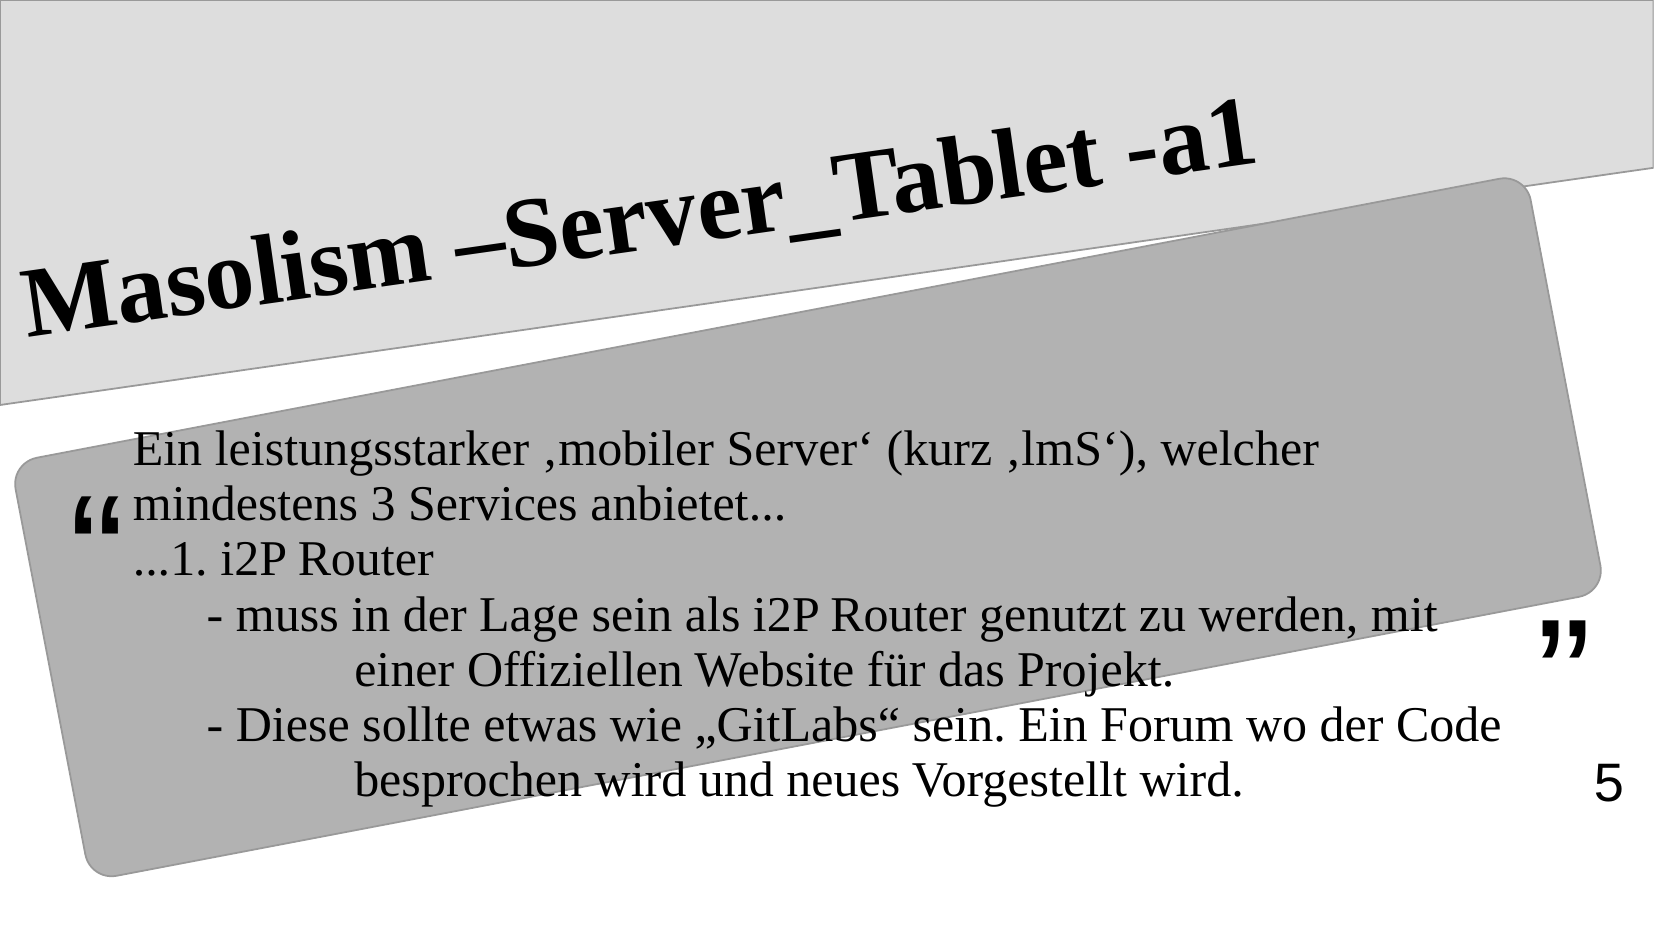

# Masolism –Server_Tablet -a1
Ein leistungsstarker ‚mobiler Server‘ (kurz ‚lmS‘), welcher mindestens 3 Services anbietet...
...1. i2P Router
	- muss in der Lage sein als i2P Router genutzt zu werden, mit 				einer Offiziellen Website für das Projekt.
	- Diese sollte etwas wie „GitLabs“ sein. Ein Forum wo der Code 			besprochen wird und neues Vorgestellt wird.
5